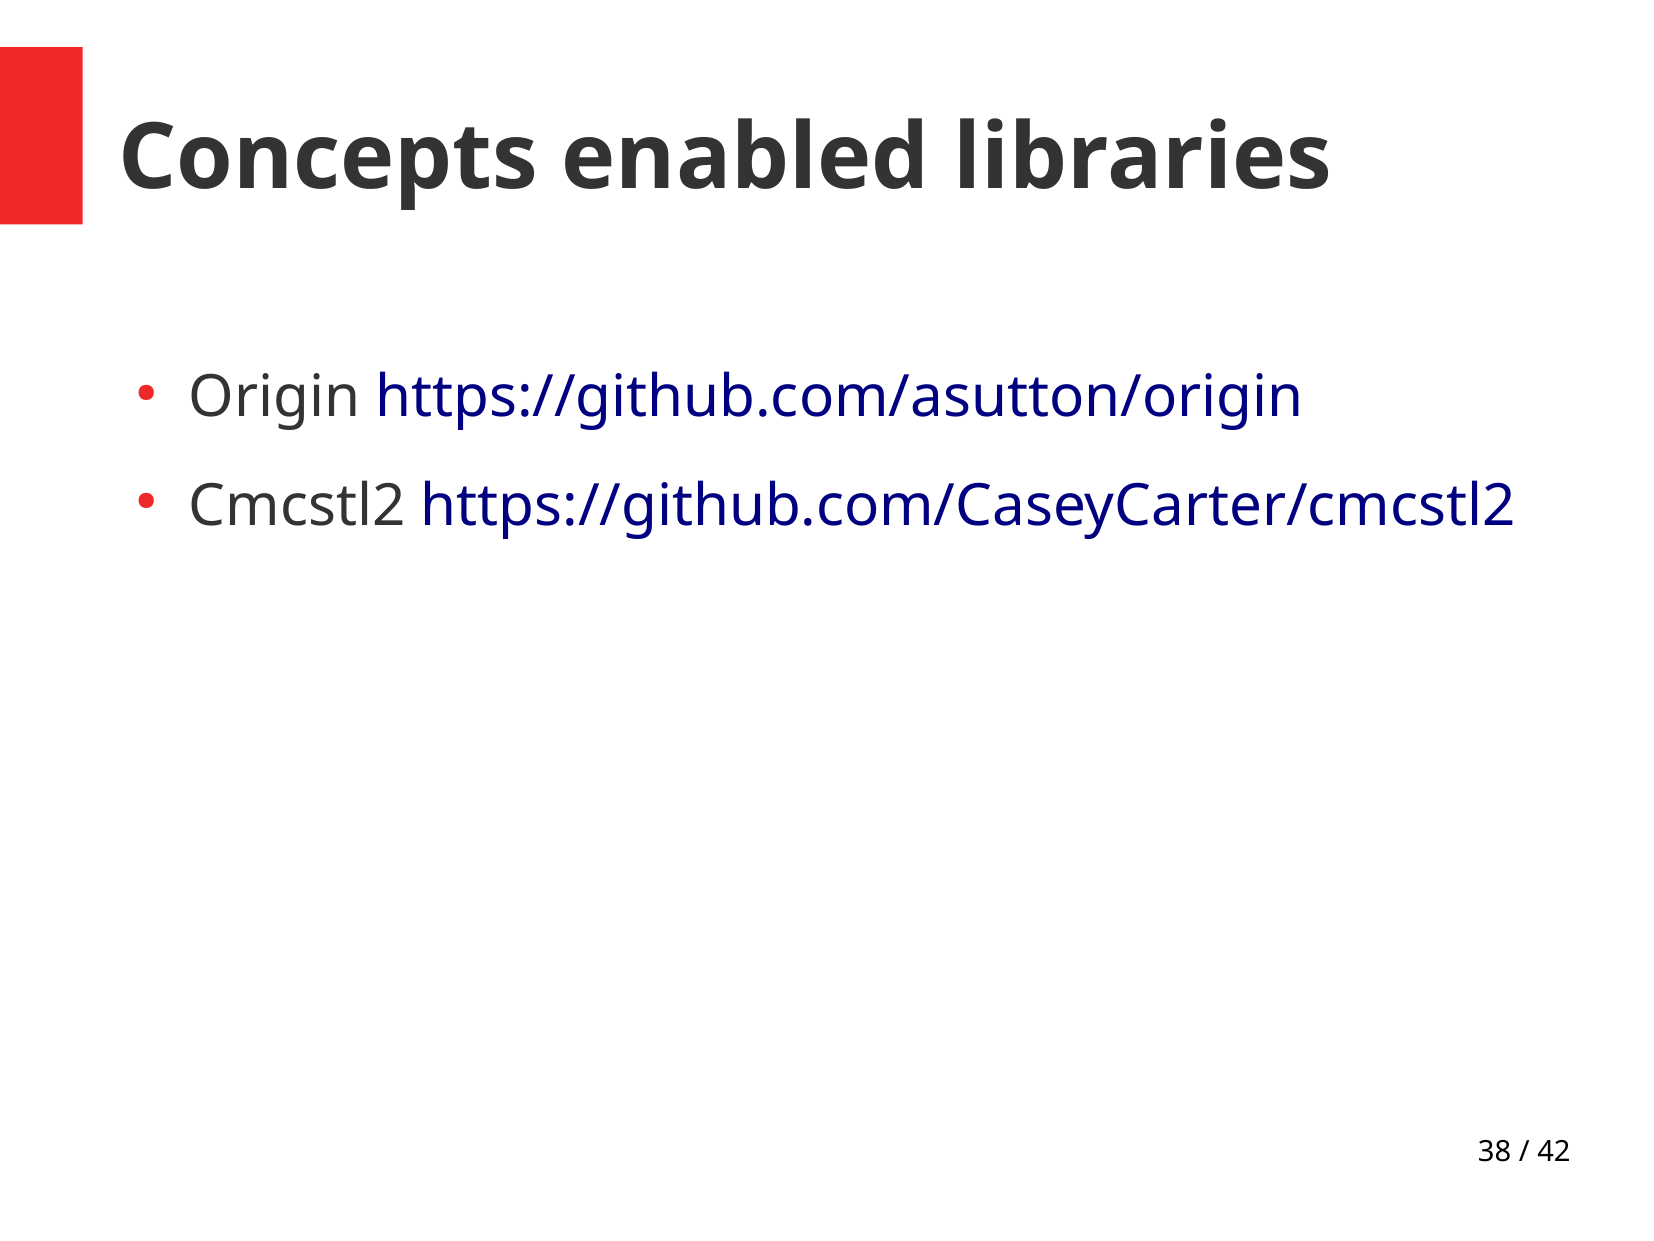

# Concepts enabled libraries
Origin https://github.com/asutton/origin
Cmcstl2 https://github.com/CaseyCarter/cmcstl2
38